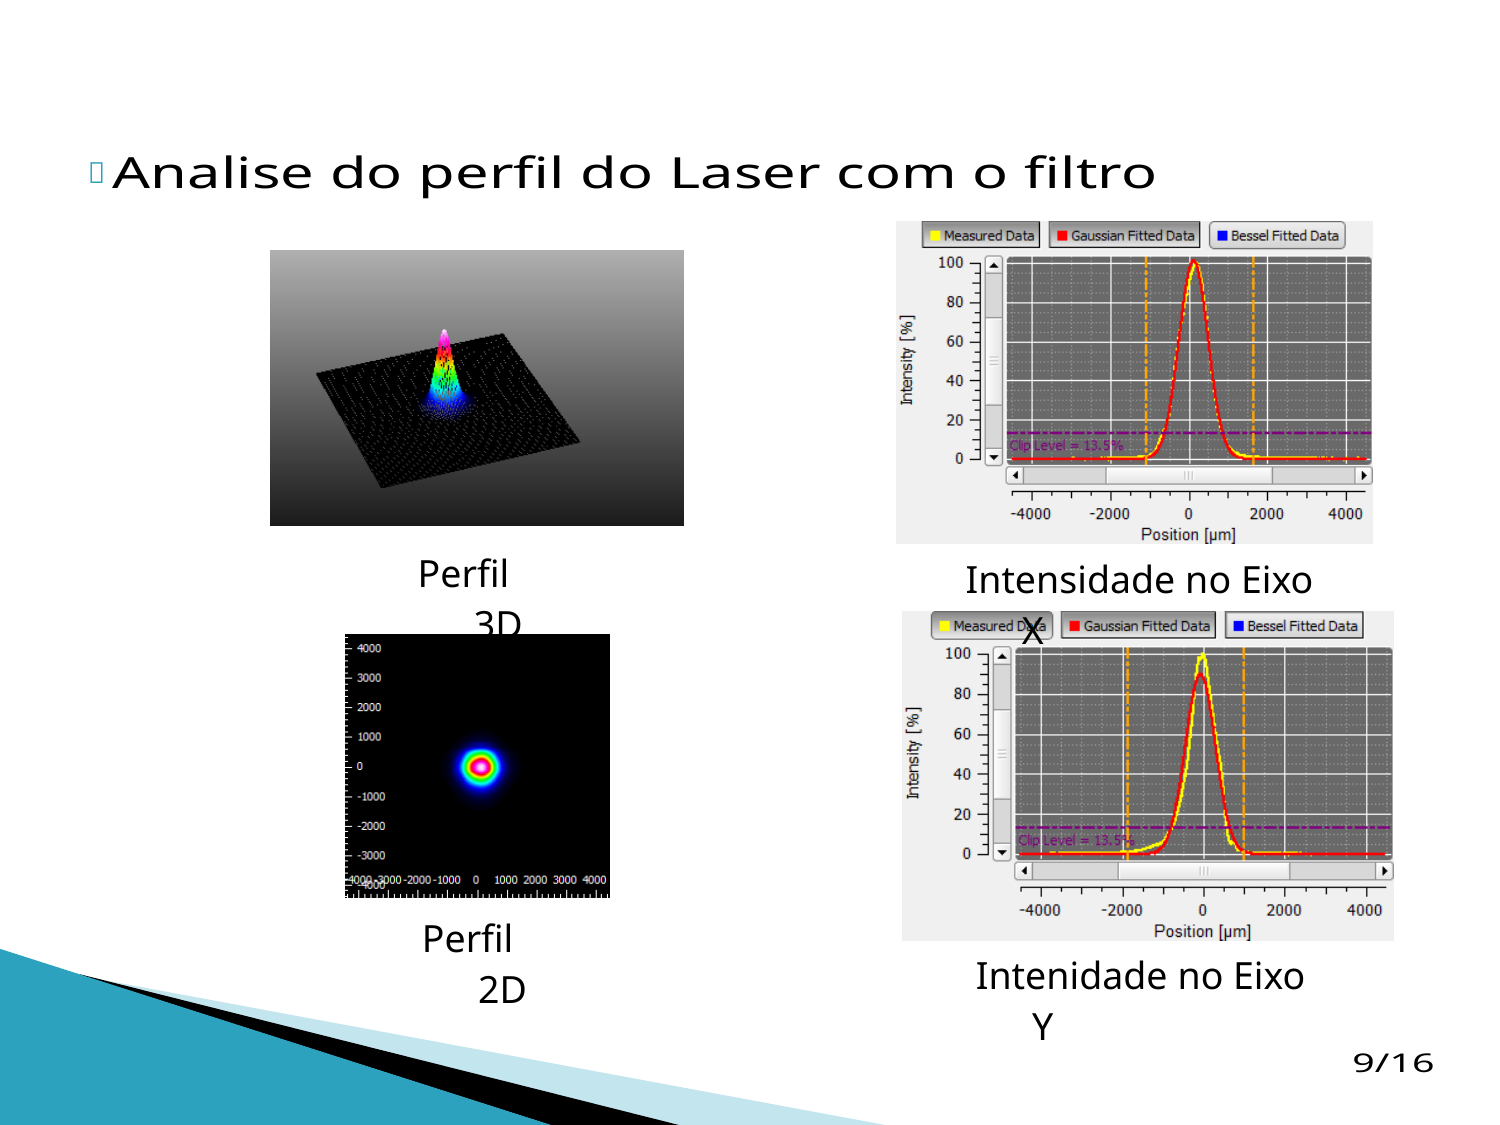

Analise do perfil do Laser com o filtro
Perfil 3D
Intensidade no Eixo X
Perfil 2D
Intenidade no Eixo Y
9/16